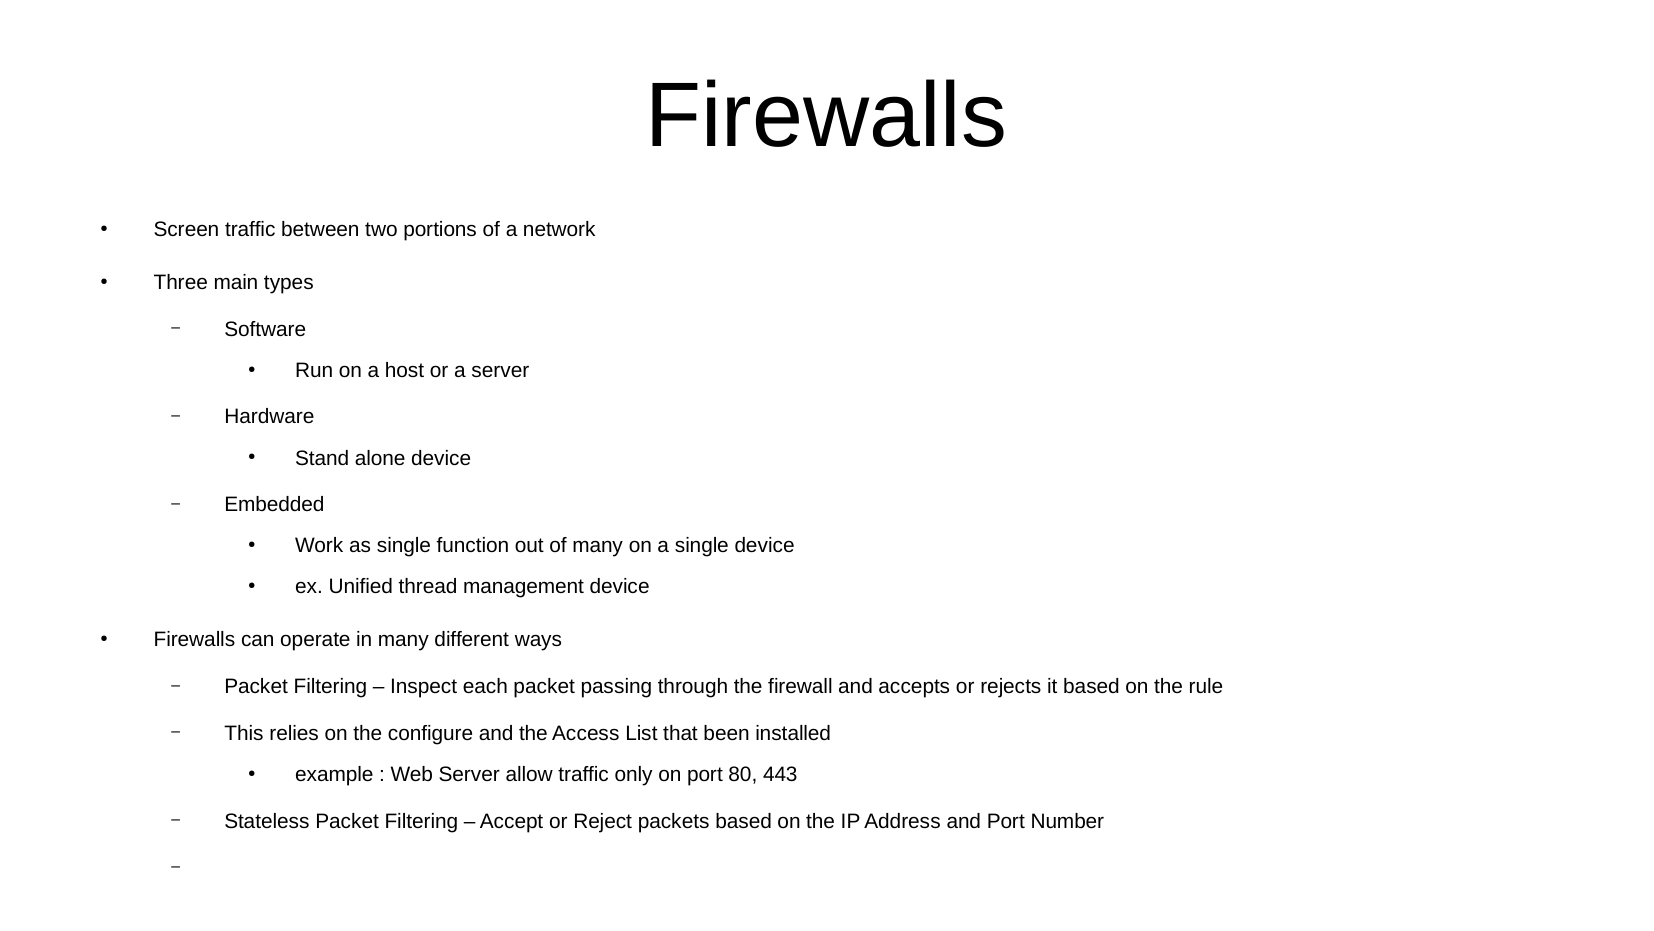

# Firewalls
Screen traffic between two portions of a network
Three main types
Software
Run on a host or a server
Hardware
Stand alone device
Embedded
Work as single function out of many on a single device
ex. Unified thread management device
Firewalls can operate in many different ways
Packet Filtering – Inspect each packet passing through the firewall and accepts or rejects it based on the rule
This relies on the configure and the Access List that been installed
example : Web Server allow traffic only on port 80, 443
Stateless Packet Filtering – Accept or Reject packets based on the IP Address and Port Number